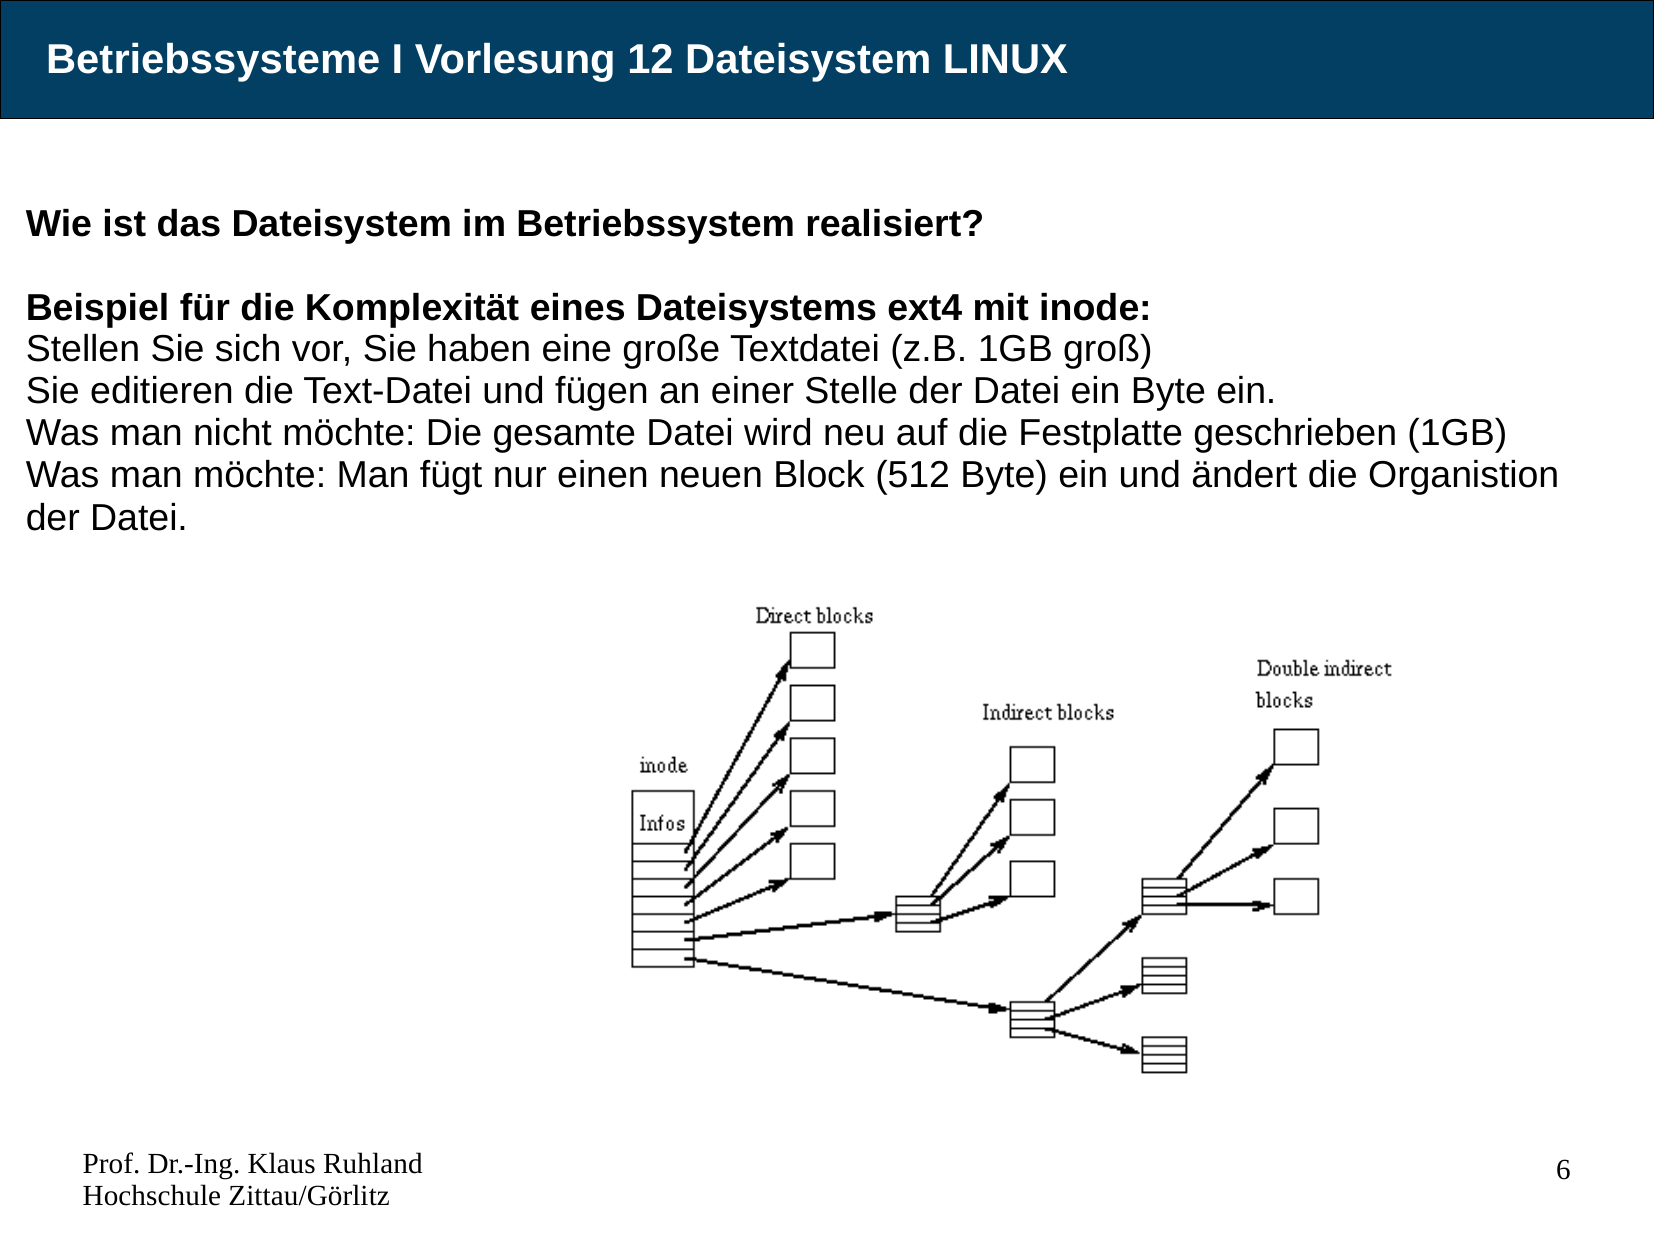

Wie ist das Dateisystem im Betriebssystem realisiert?
Beispiel für die Komplexität eines Dateisystems ext4 mit inode:
Stellen Sie sich vor, Sie haben eine große Textdatei (z.B. 1GB groß)
Sie editieren die Text-Datei und fügen an einer Stelle der Datei ein Byte ein.
Was man nicht möchte: Die gesamte Datei wird neu auf die Festplatte geschrieben (1GB)
Was man möchte: Man fügt nur einen neuen Block (512 Byte) ein und ändert die Organistion der Datei.
6